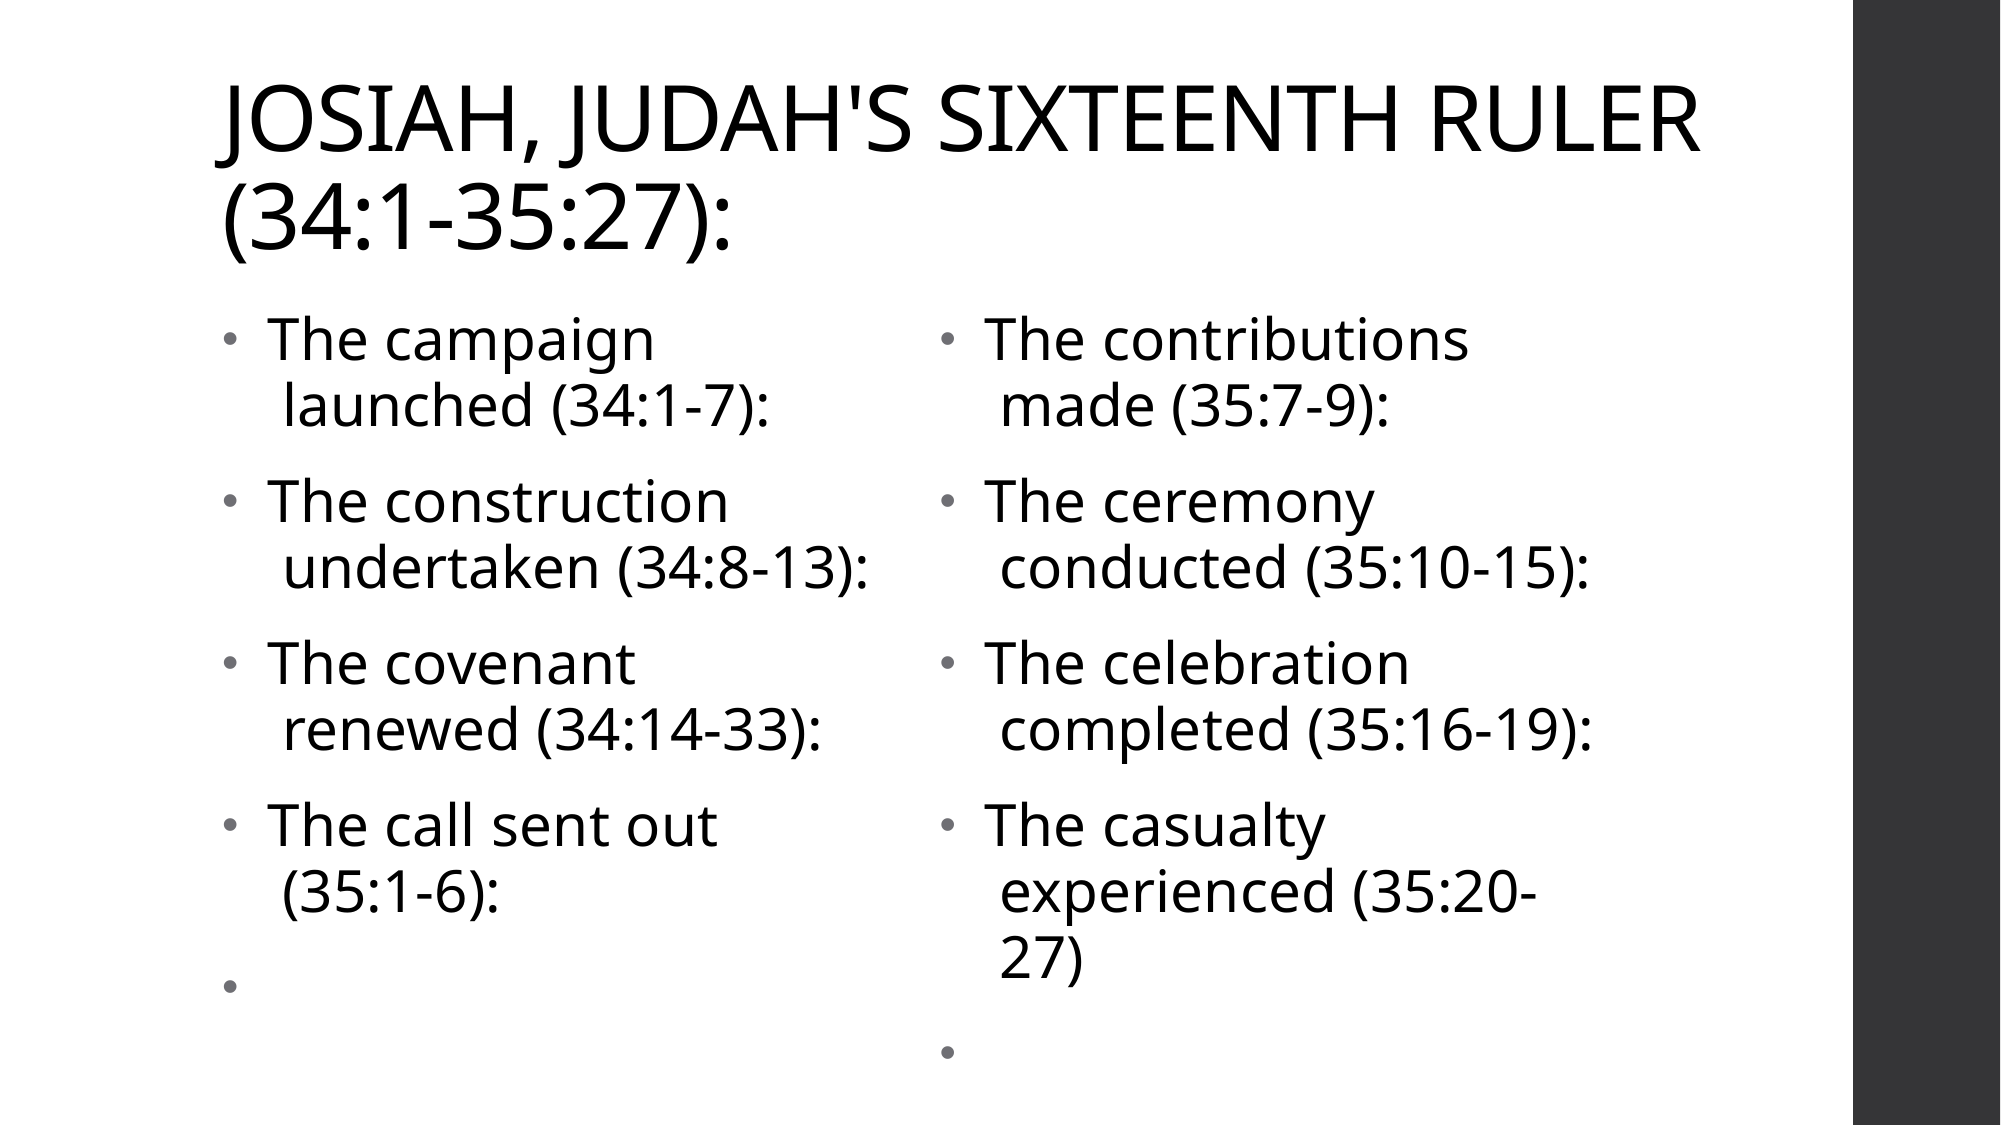

# JOSIAH, JUDAH'S SIXTEENTH RULER (34:1-35:27):
 The campaign launched (34:1-7):
 The construction undertaken (34:8-13):
 The covenant renewed (34:14-33):
 The call sent out (35:1-6):
 The contributions made (35:7-9):
 The ceremony conducted (35:10-15):
 The celebration completed (35:16-19):
 The casualty experienced (35:20-27)